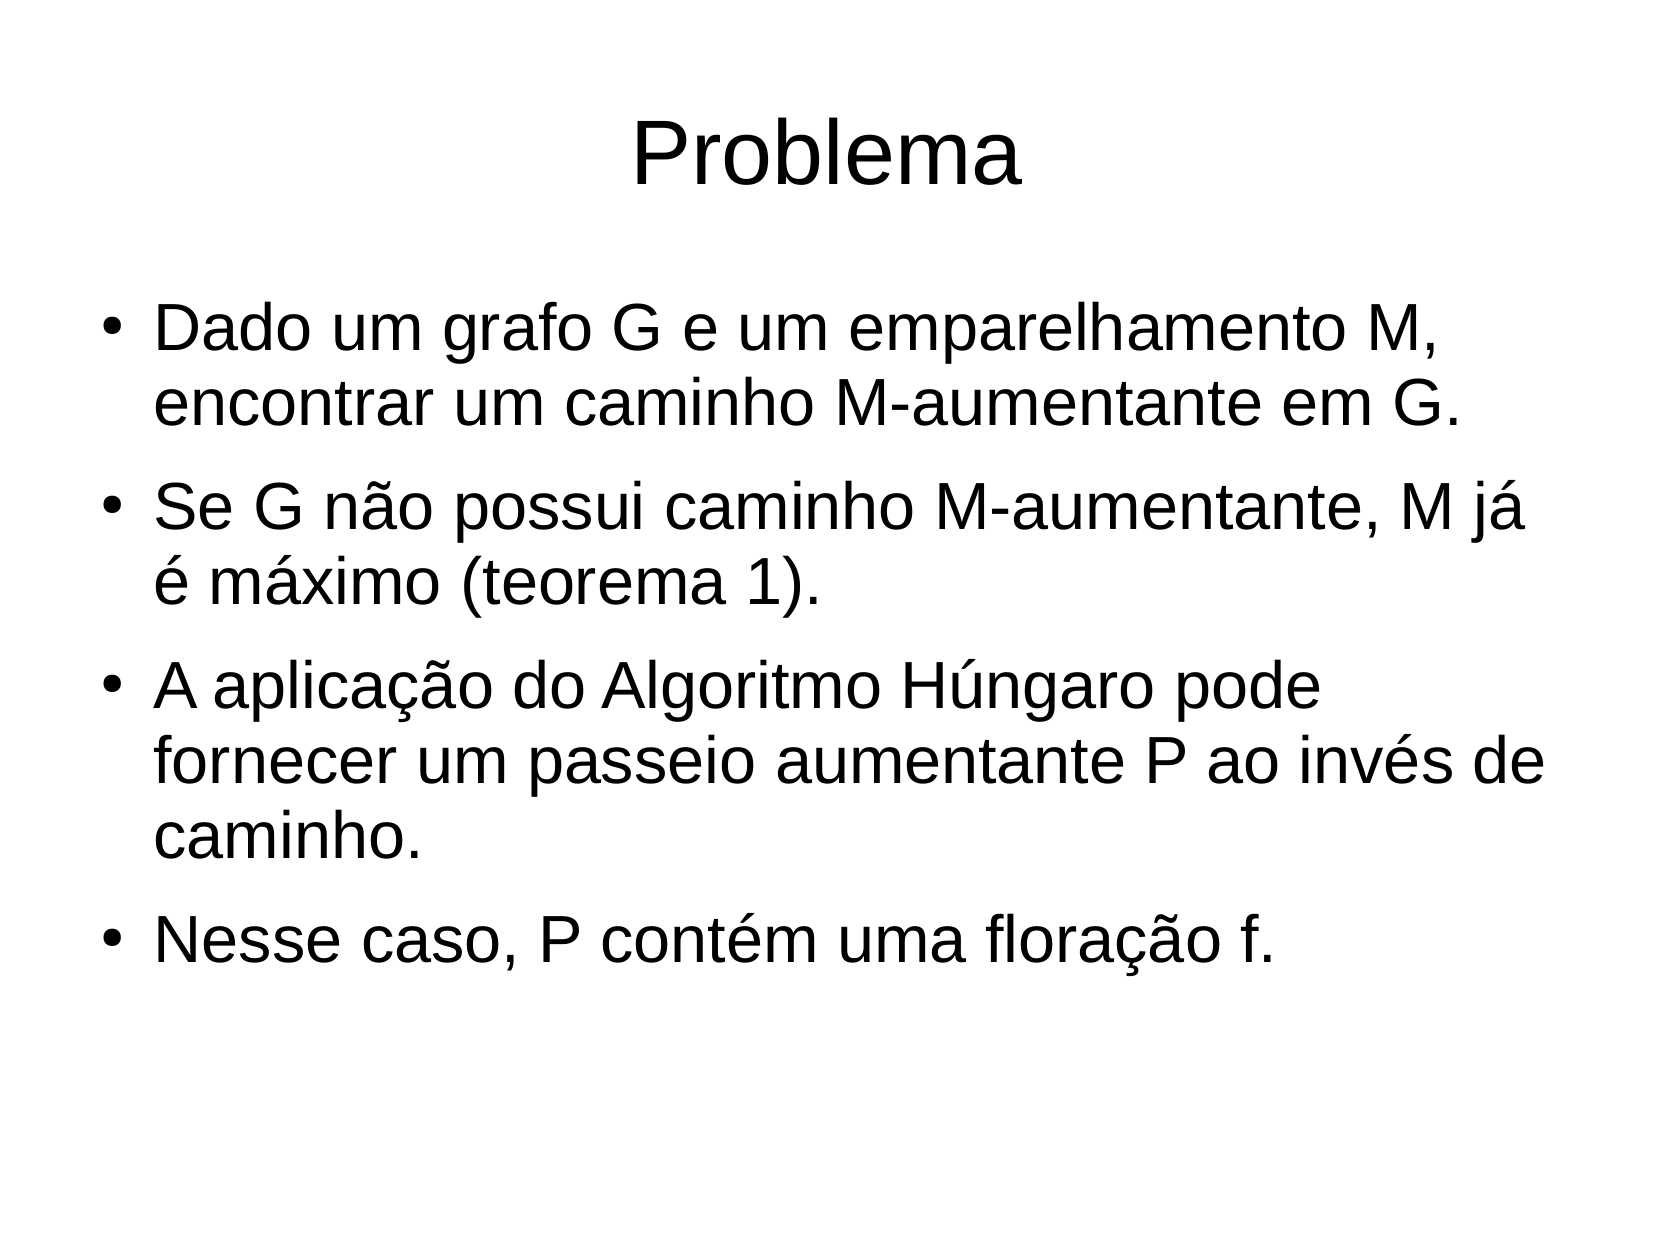

# Problema
Dado um grafo G e um emparelhamento M, encontrar um caminho M-aumentante em G.
Se G não possui caminho M-aumentante, M já é máximo (teorema 1).
A aplicação do Algoritmo Húngaro pode fornecer um passeio aumentante P ao invés de caminho.
Nesse caso, P contém uma floração f.